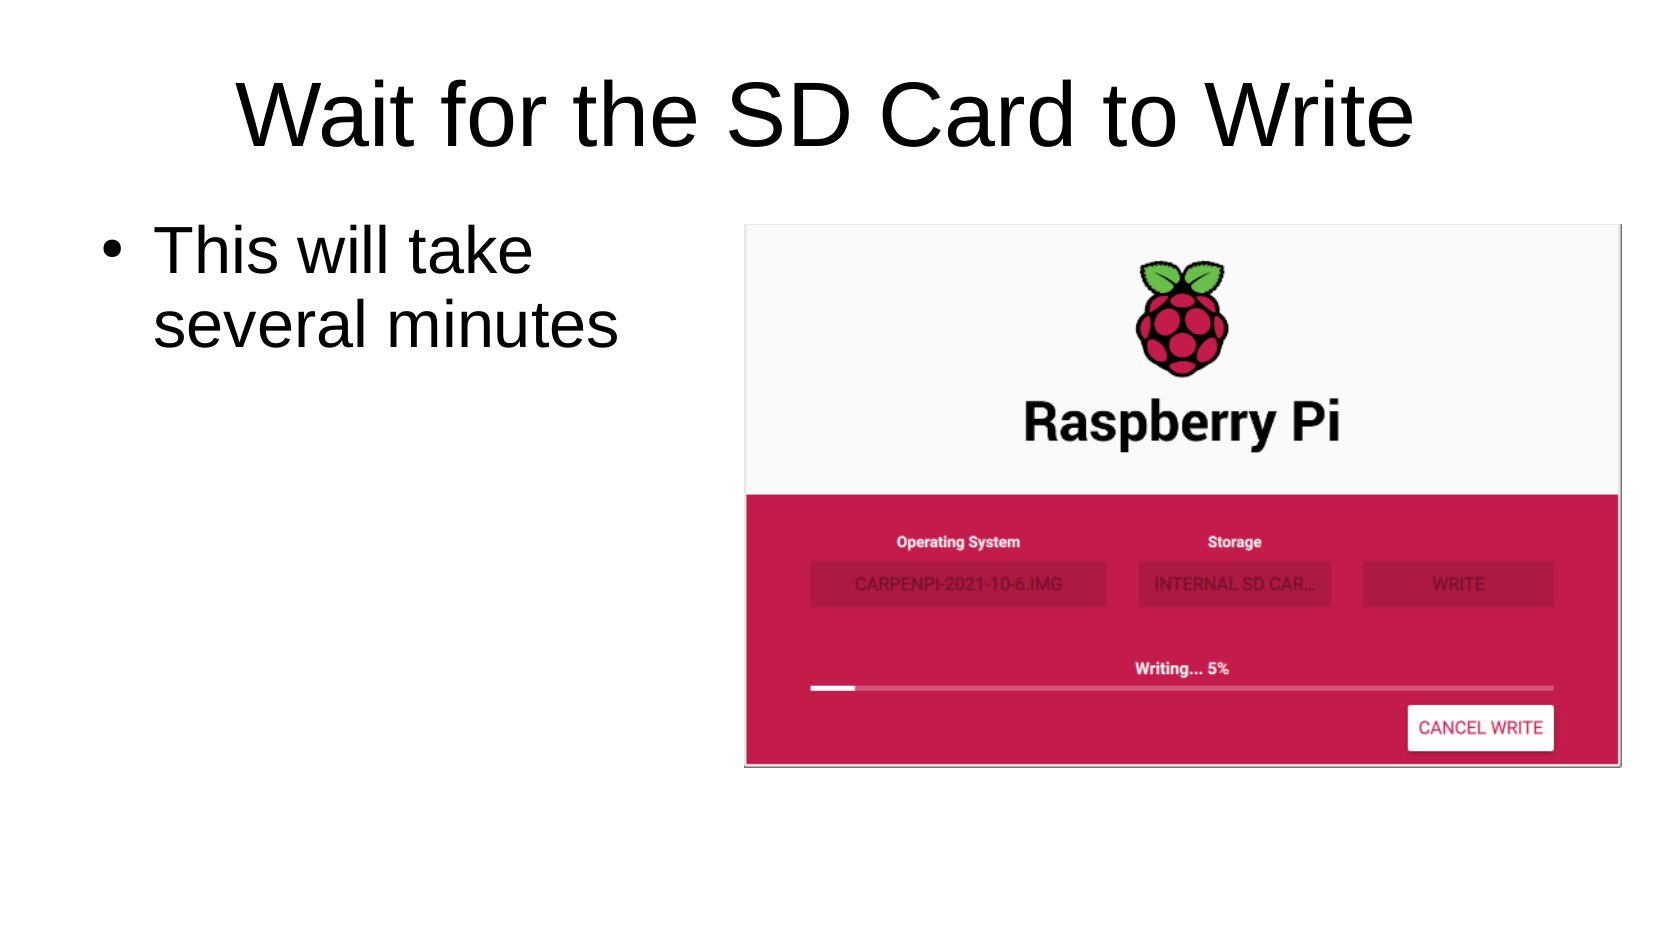

# Wait for the SD Card to Write
This will take several minutes